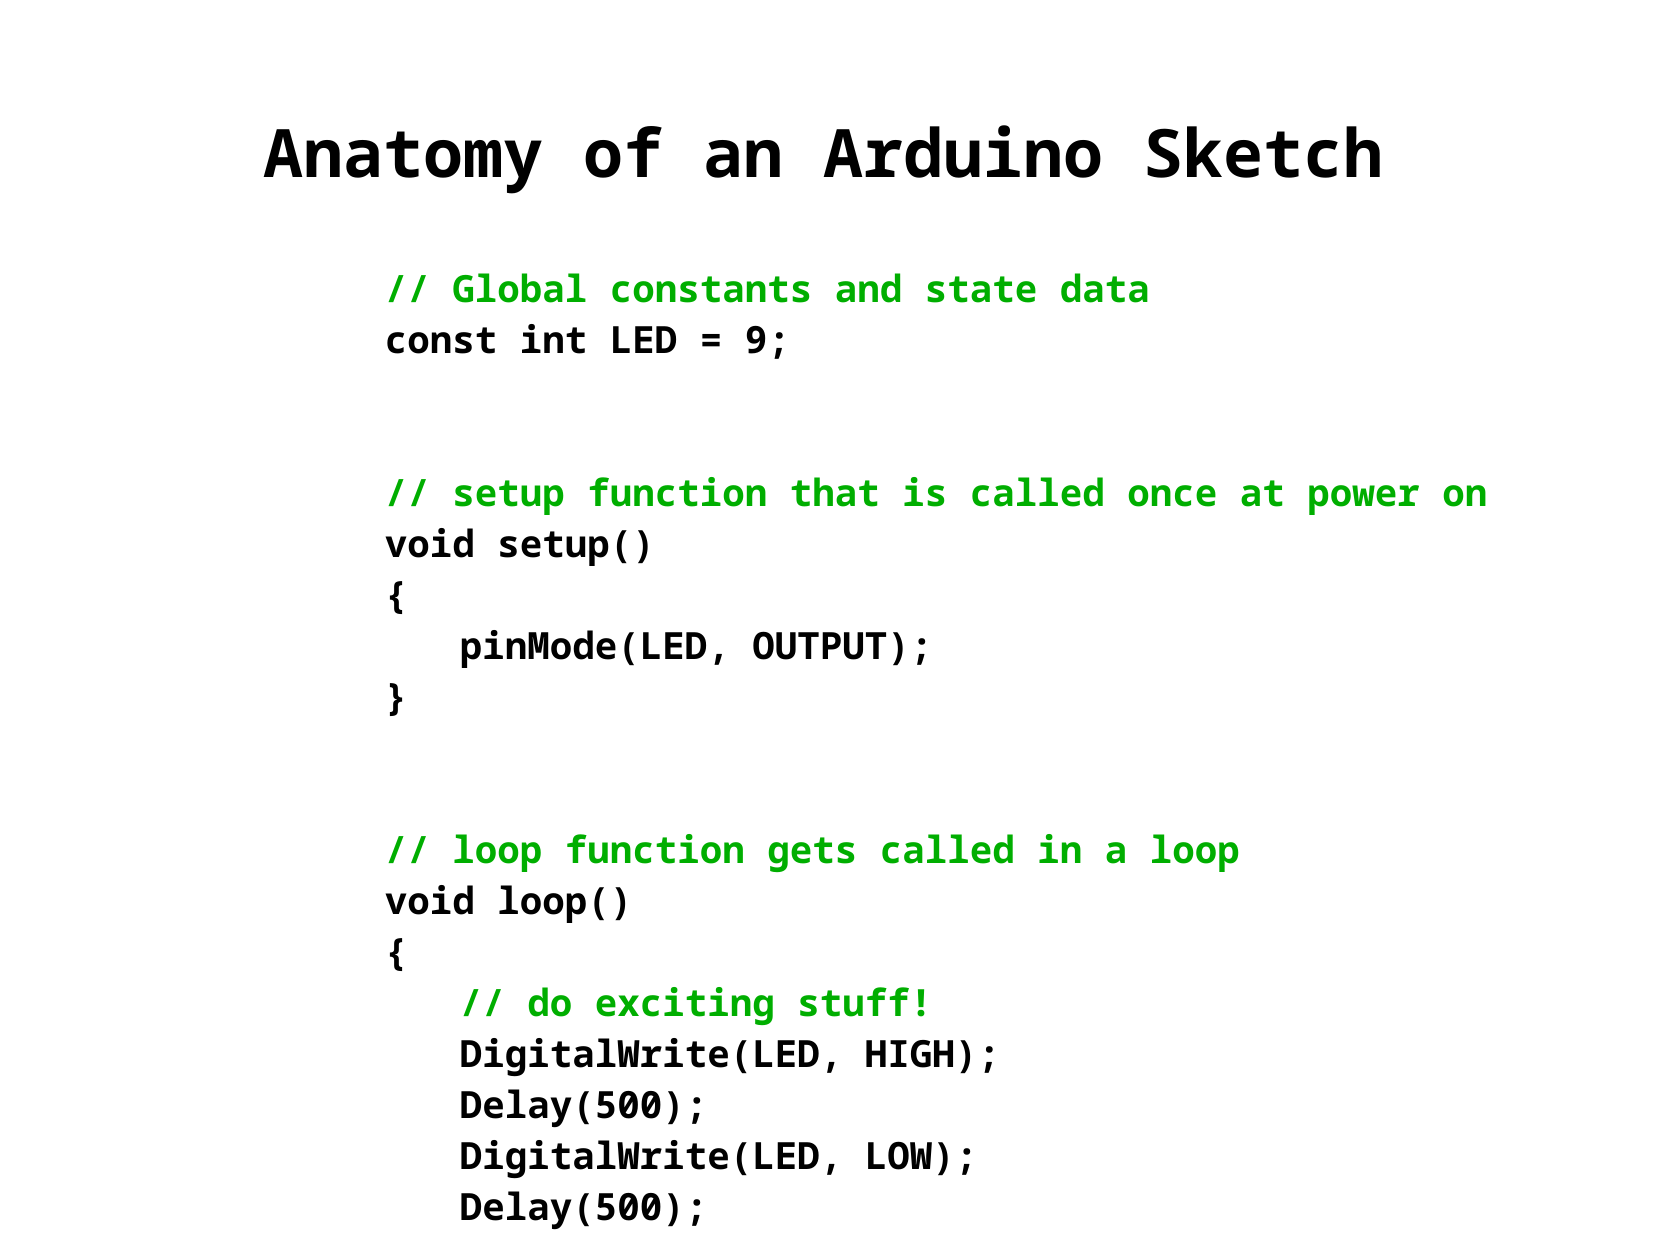

Anatomy of an Arduino Sketch
// Global constants and state data
const int LED = 9;
// setup function that is called once at power on
void setup()
{
	pinMode(LED, OUTPUT);
}
// loop function gets called in a loop
void loop()
{
	// do exciting stuff!
	DigitalWrite(LED, HIGH);
	Delay(500);
	DigitalWrite(LED, LOW);
	Delay(500);
}